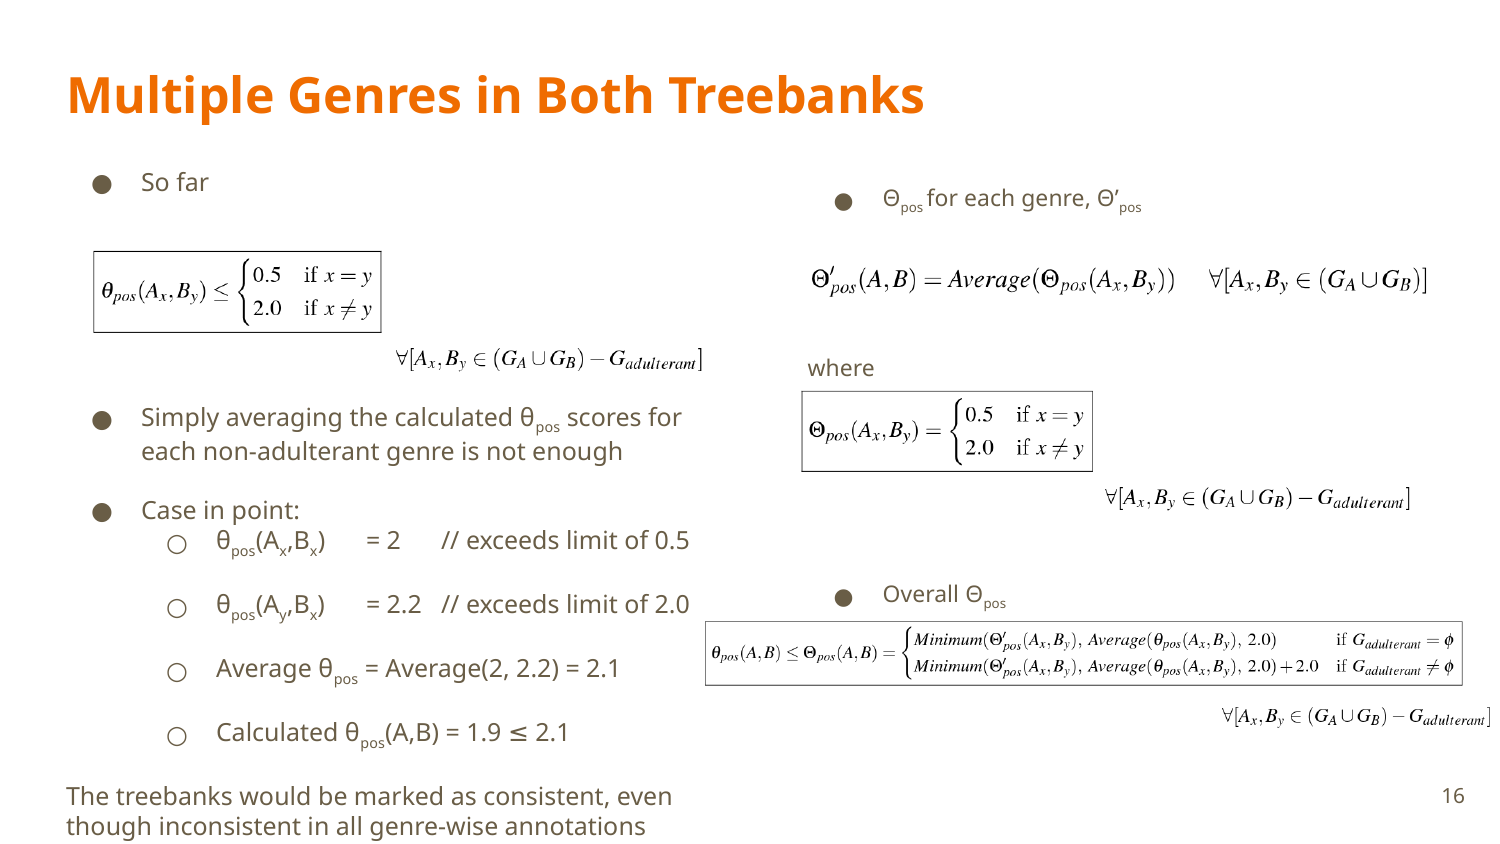

# Multiple Genres in Both Treebanks
So far
Simply averaging the calculated θpos scores for each non-adulterant genre is not enough
Case in point:
θpos(Ax,Bx) 	= 2	// exceeds limit of 0.5
θpos(Ay,Bx) 	= 2.2 	// exceeds limit of 2.0
Average θpos = Average(2, 2.2) = 2.1
Calculated θpos(A,B) = 1.9 ≤ 2.1
The treebanks would be marked as consistent, even though inconsistent in all genre-wise annotations
Θpos for each genre, Θ’pos
where
Overall Θpos